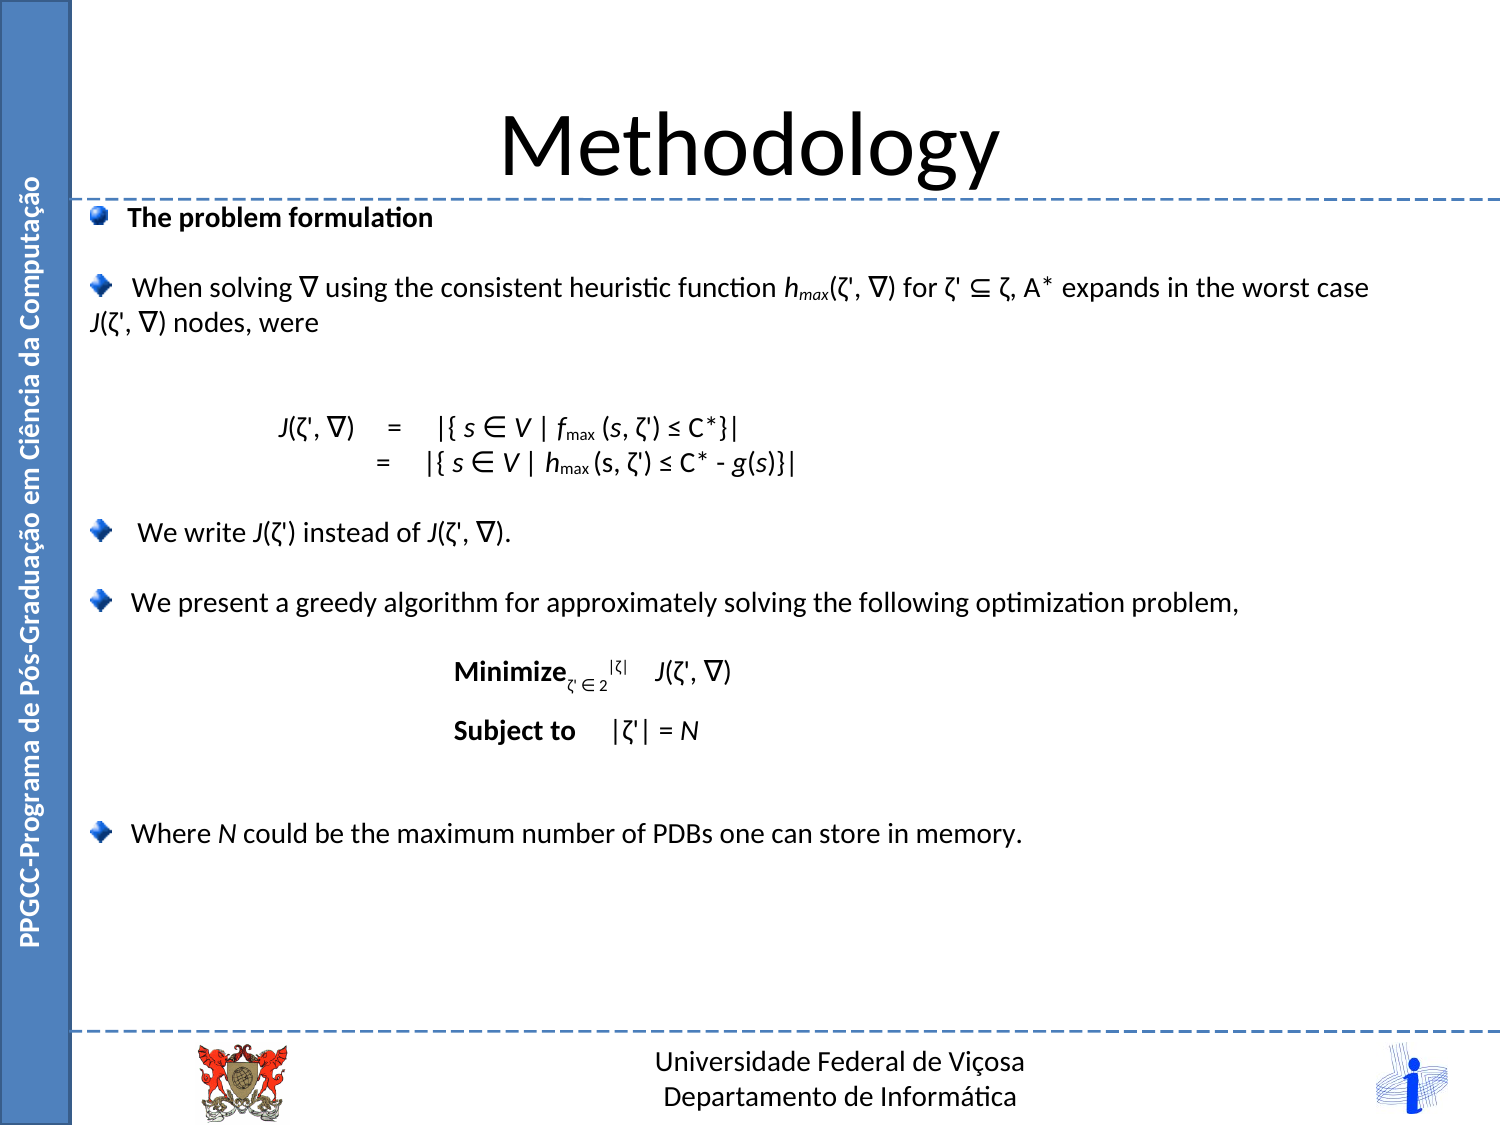

Methodology
 The problem formulation
 When solving ∇ using the consistent heuristic function hmax(ζ', ∇) for ζ' ⊆ ζ, A* expands in the worst case J(ζ', ∇) nodes, were
 J(ζ', ∇) = |{ s ∈ V | fmax (s, ζ') ≤ C*}|
 = |{ s ∈ V | hmax (s, ζ') ≤ C* - g(s)}|
 We write J(ζ') instead of J(ζ', ∇).
 We present a greedy algorithm for approximately solving the following optimization problem,
 Minimizeζ' ∈ 2|ζ| J(ζ', ∇)
 Subject to |ζ'| = N
 Where N could be the maximum number of PDBs one can store in memory.
PPGCC-Programa de Pós-Graduação em Ciência da Computação
Universidade Federal de Viçosa
Departamento de Informática